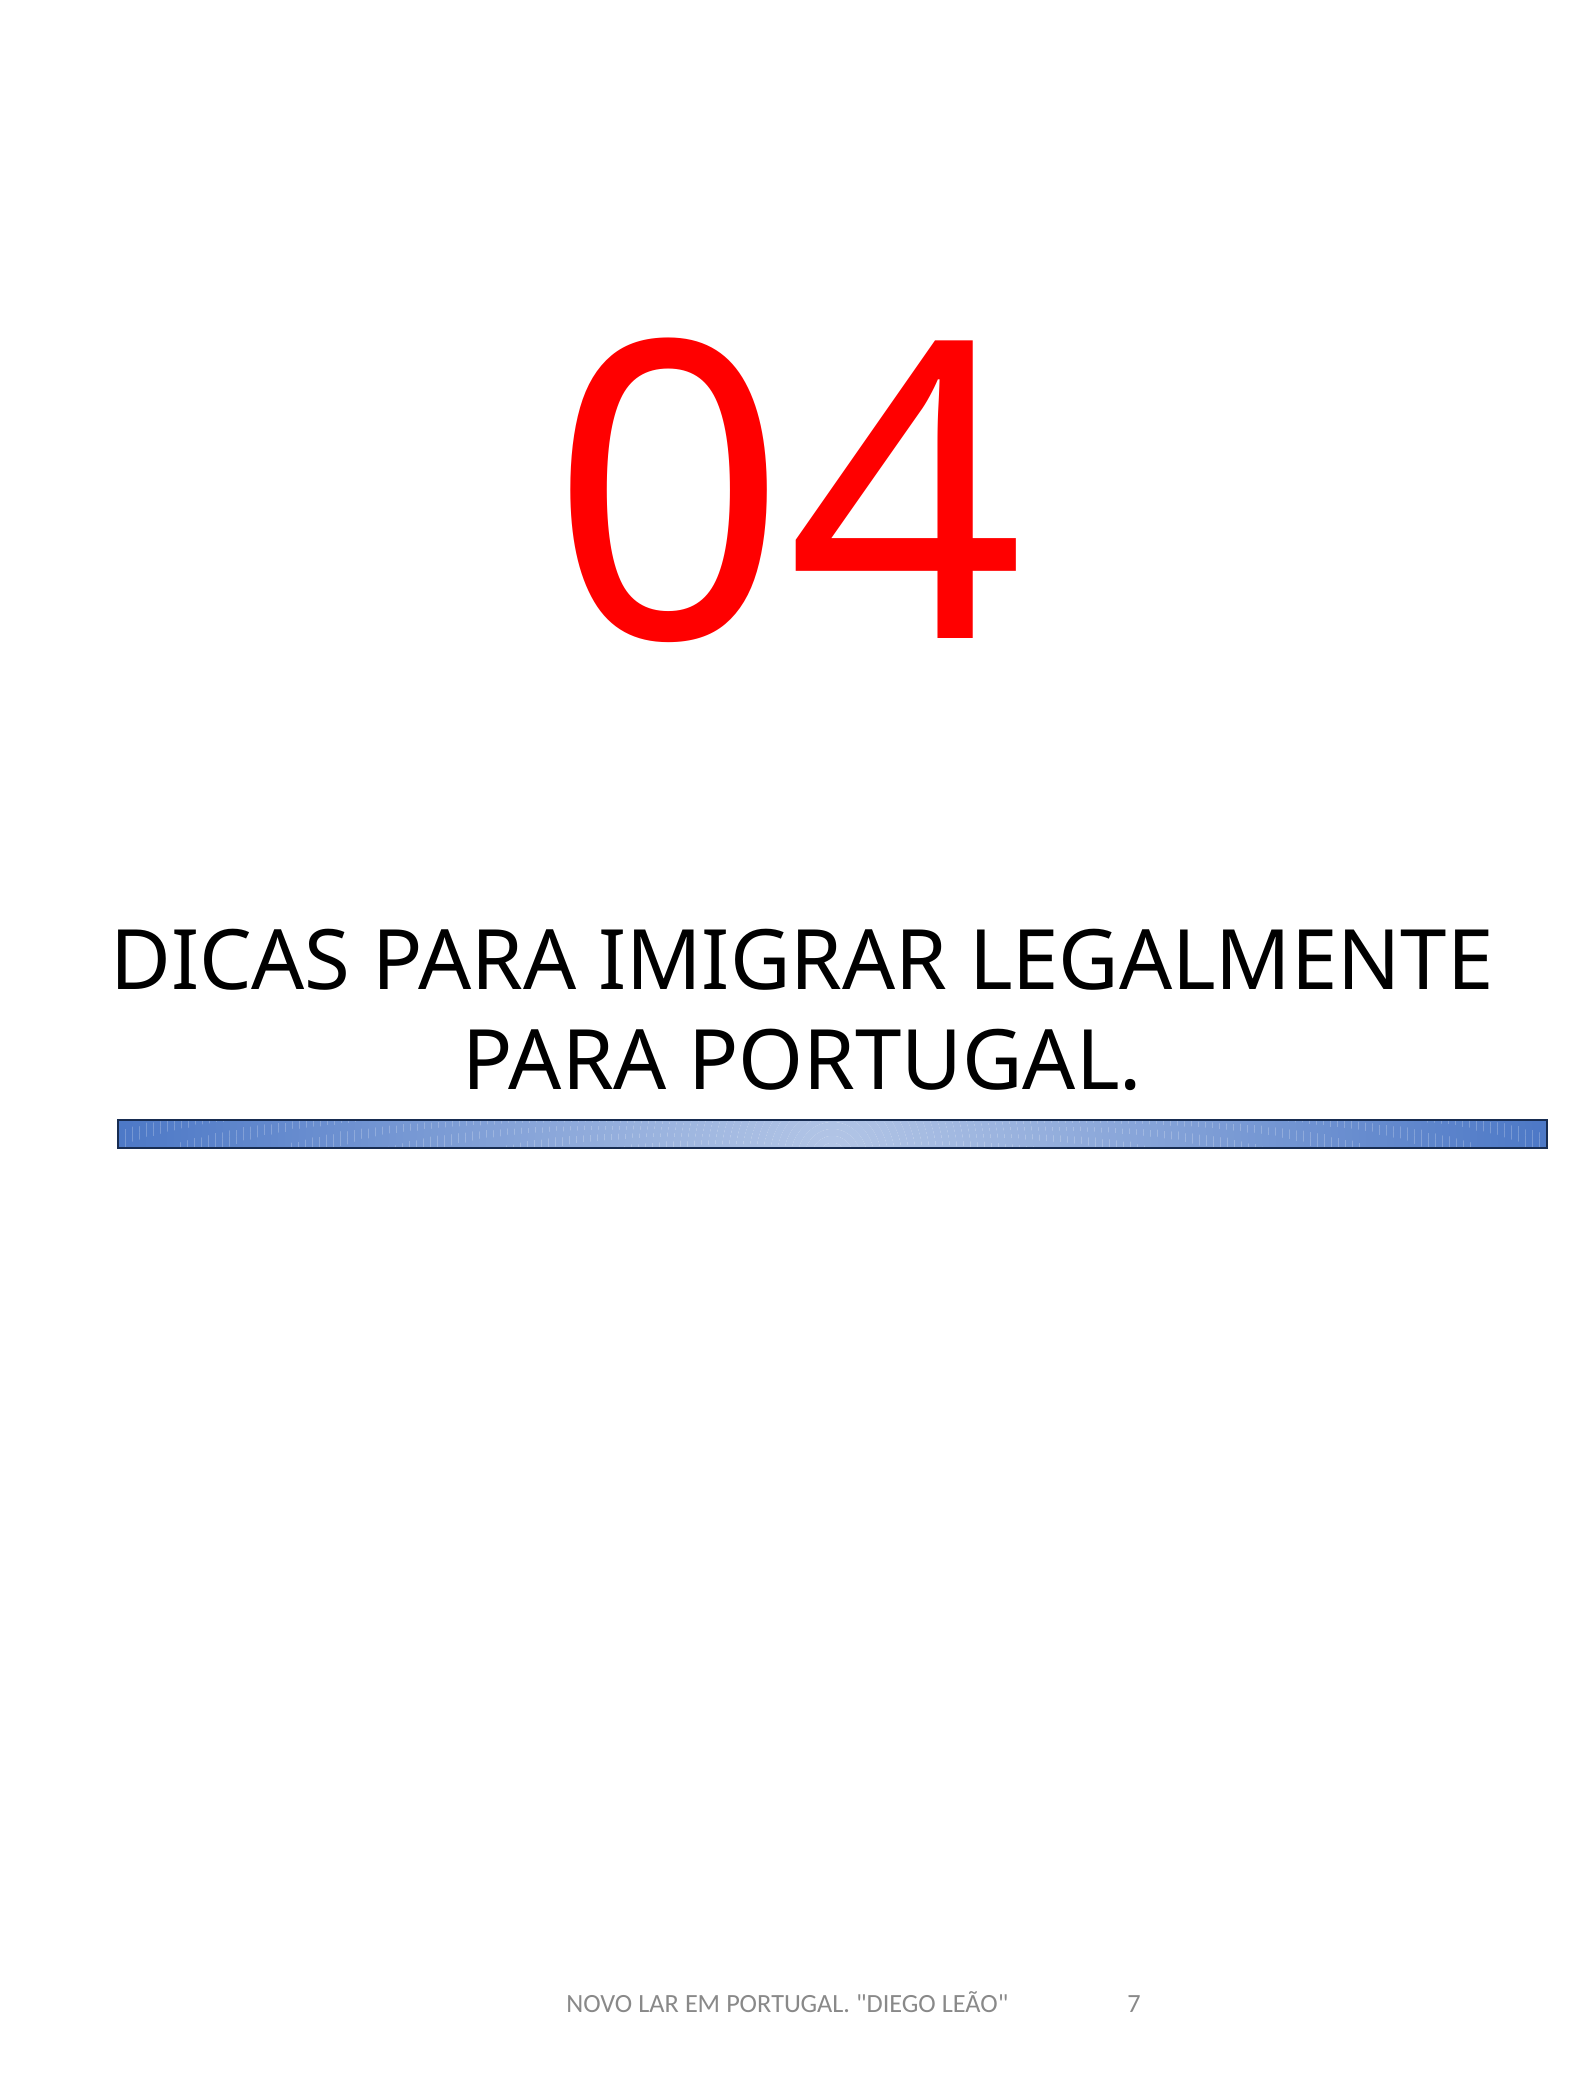

04
DICAS PARA IMIGRAR LEGALMENTE PARA PORTUGAL.
NOVO LAR EM PORTUGAL. "DIEGO LEÃO"